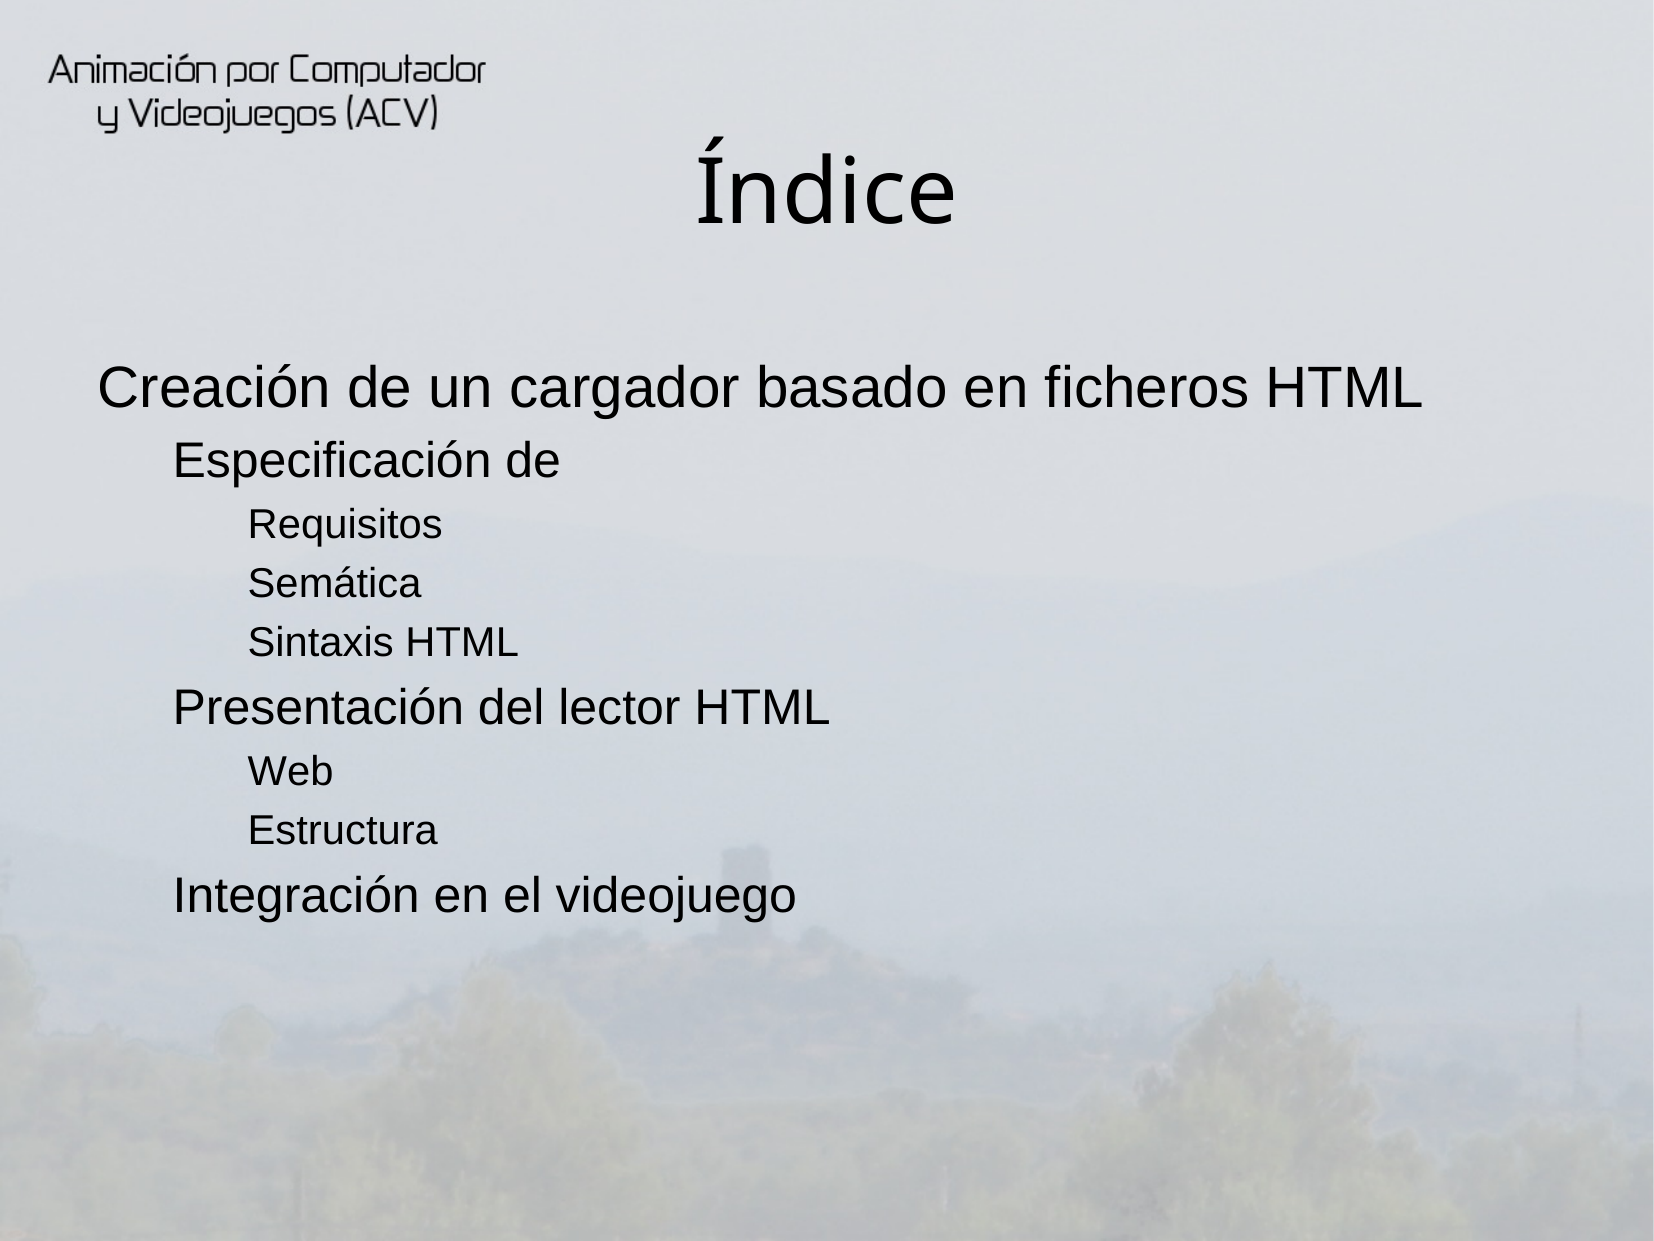

# Índice
Creación de un cargador basado en ficheros HTML
Especificación de
Requisitos
Semática
Sintaxis HTML
Presentación del lector HTML
Web
Estructura
Integración en el videojuego